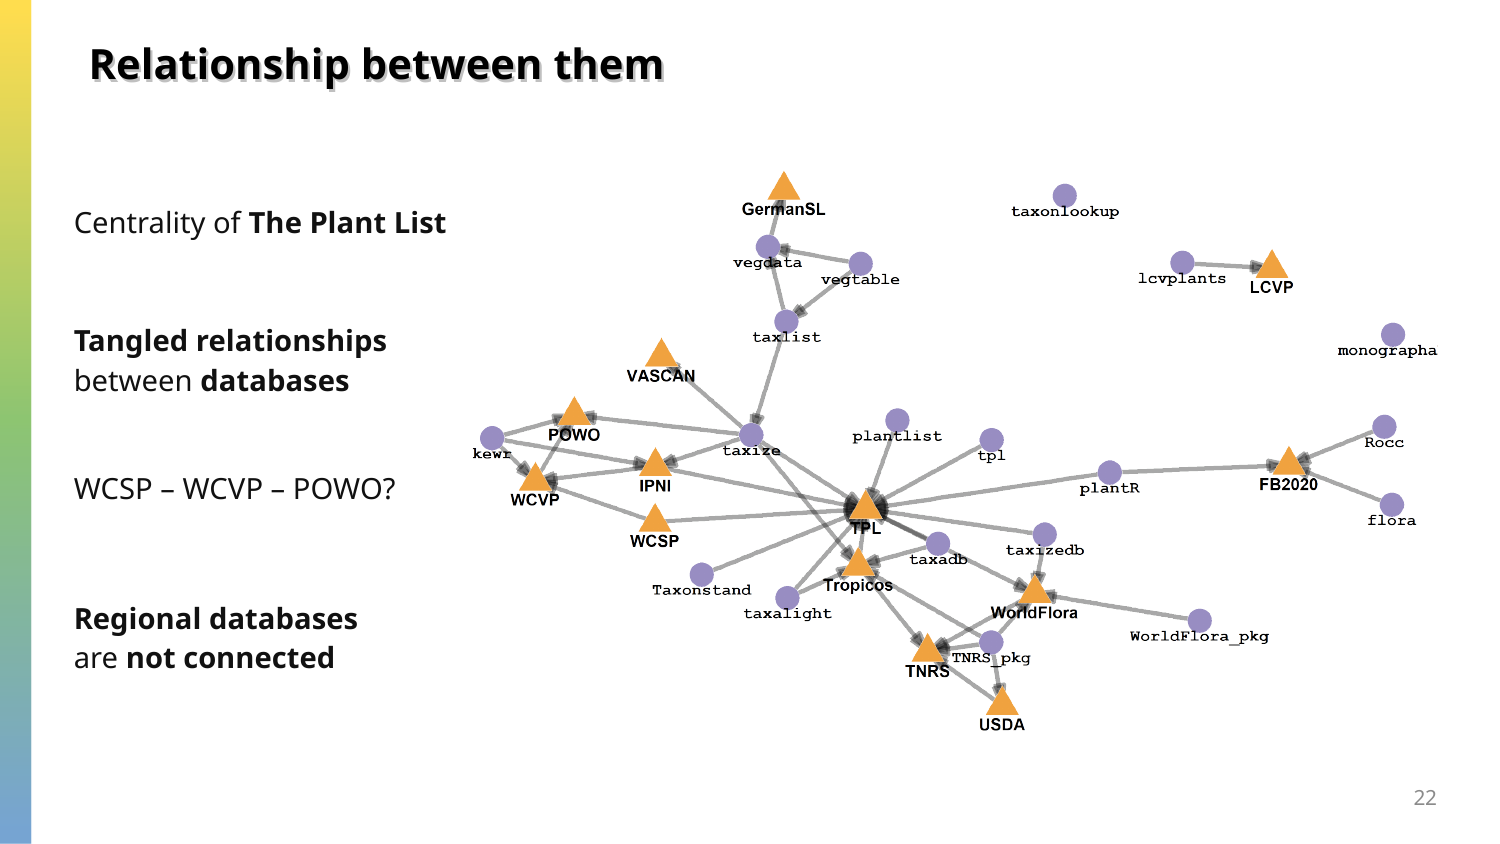

# Relationship between them
Centrality of The Plant List
Tangled relationships
between databases
WCSP – WCVP – POWO?
Regional databases
are not connected